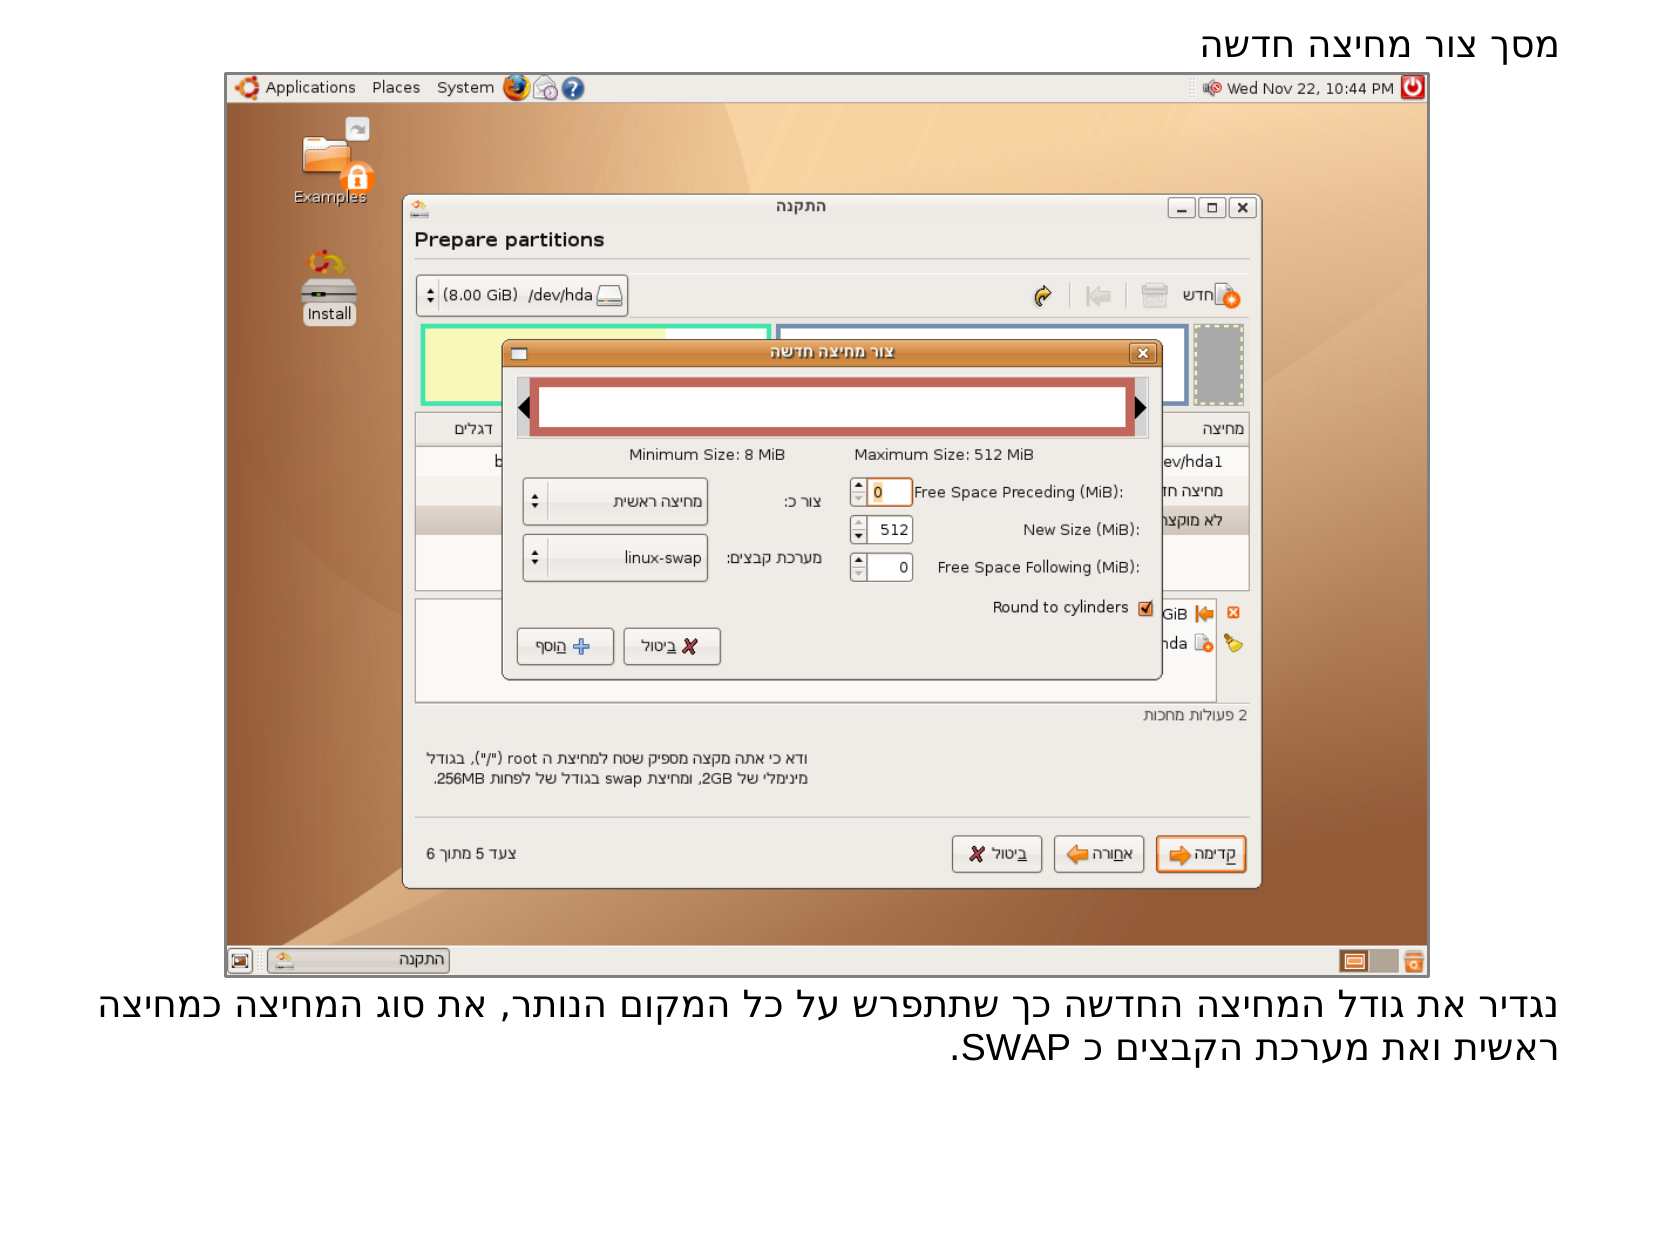

מסך צור מחיצה חדשה
נגדיר את גודל המחיצה החדשה כך שתתפרש על כל המקום הנותר, את סוג המחיצה כמחיצה ראשית ואת מערכת הקבצים כ SWAP.